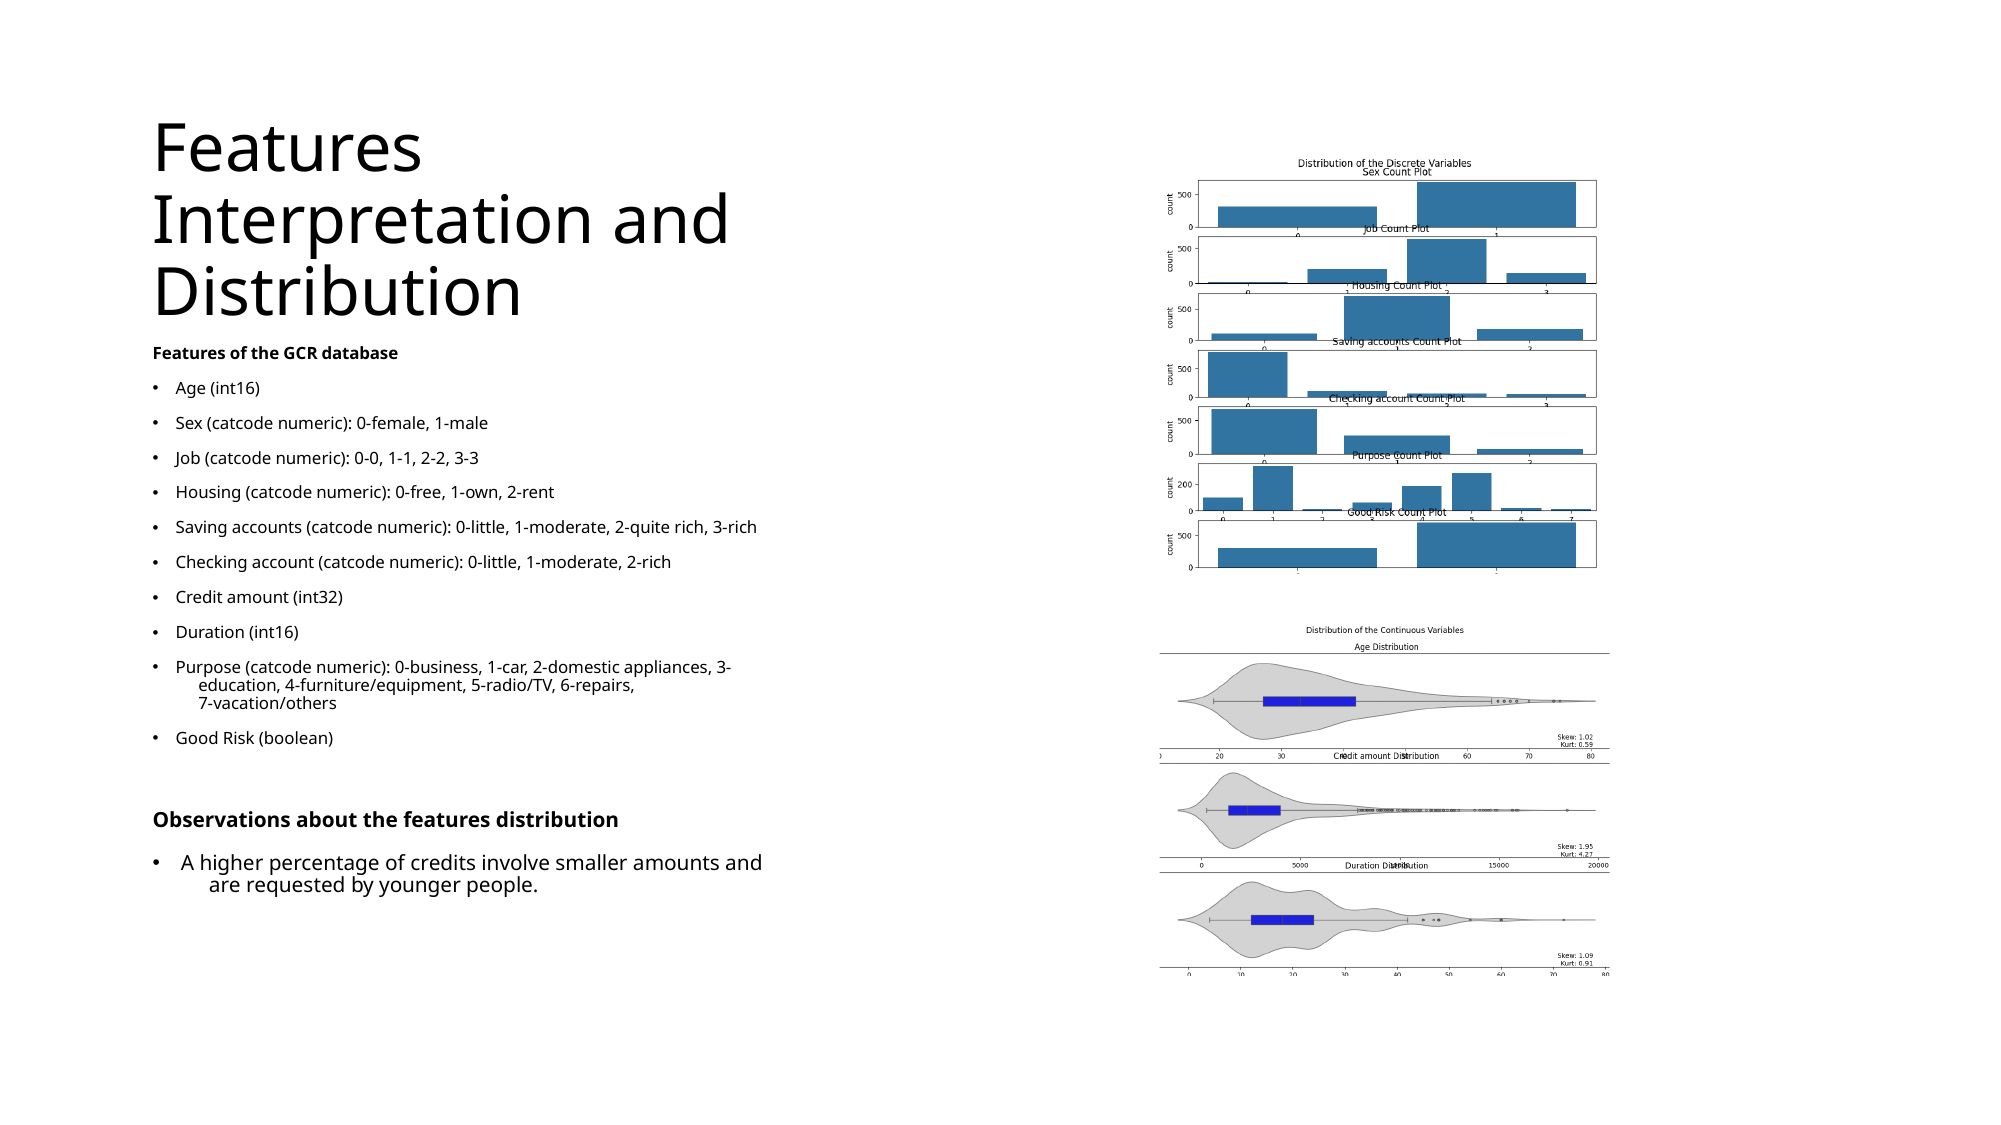

# Features Interpretation and Distribution
Features of the GCR database
Age (int16)
Sex (catcode numeric): 0-female, 1-male
Job (catcode numeric): 0-0, 1-1, 2-2, 3-3
Housing (catcode numeric): 0-free, 1-own, 2-rent
Saving accounts (catcode numeric): 0-little, 1-moderate, 2-quite rich, 3-rich
Checking account (catcode numeric): 0-little, 1-moderate, 2-rich
Credit amount (int32)
Duration (int16)
Purpose (catcode numeric): 0-business, 1-car, 2-domestic appliances, 3-education, 4-furniture/equipment, 5-radio/TV, 6-repairs, 7-vacation/others
Good Risk (boolean)
Observations about the features distribution
A higher percentage of credits involve smaller amounts and are requested by younger people.